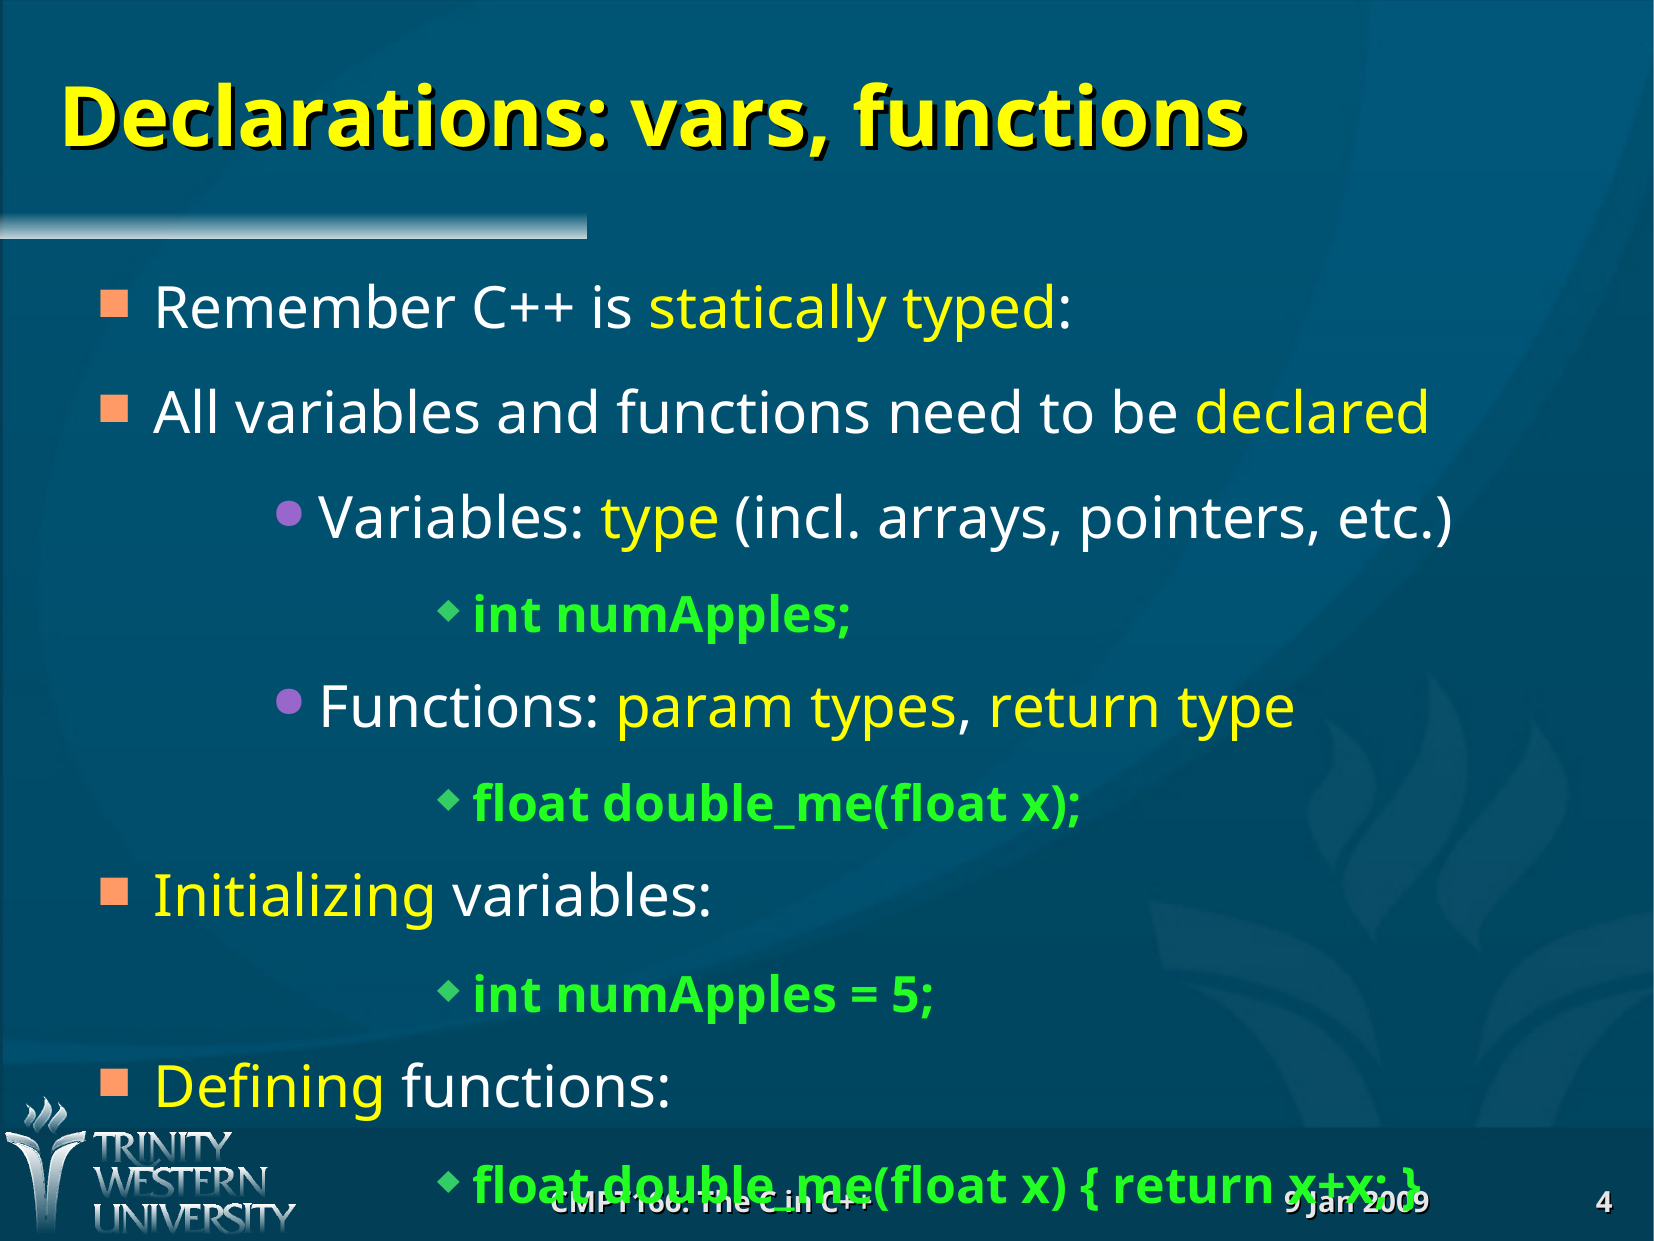

# Declarations: vars, functions
Remember C++ is statically typed:
All variables and functions need to be declared
Variables: type (incl. arrays, pointers, etc.)
int numApples;
Functions: param types, return type
float double_me(float x);
Initializing variables:
int numApples = 5;
Defining functions:
float double_me(float x) { return x+x; }
CMPT166: The C in C++
9 Jan 2009
4